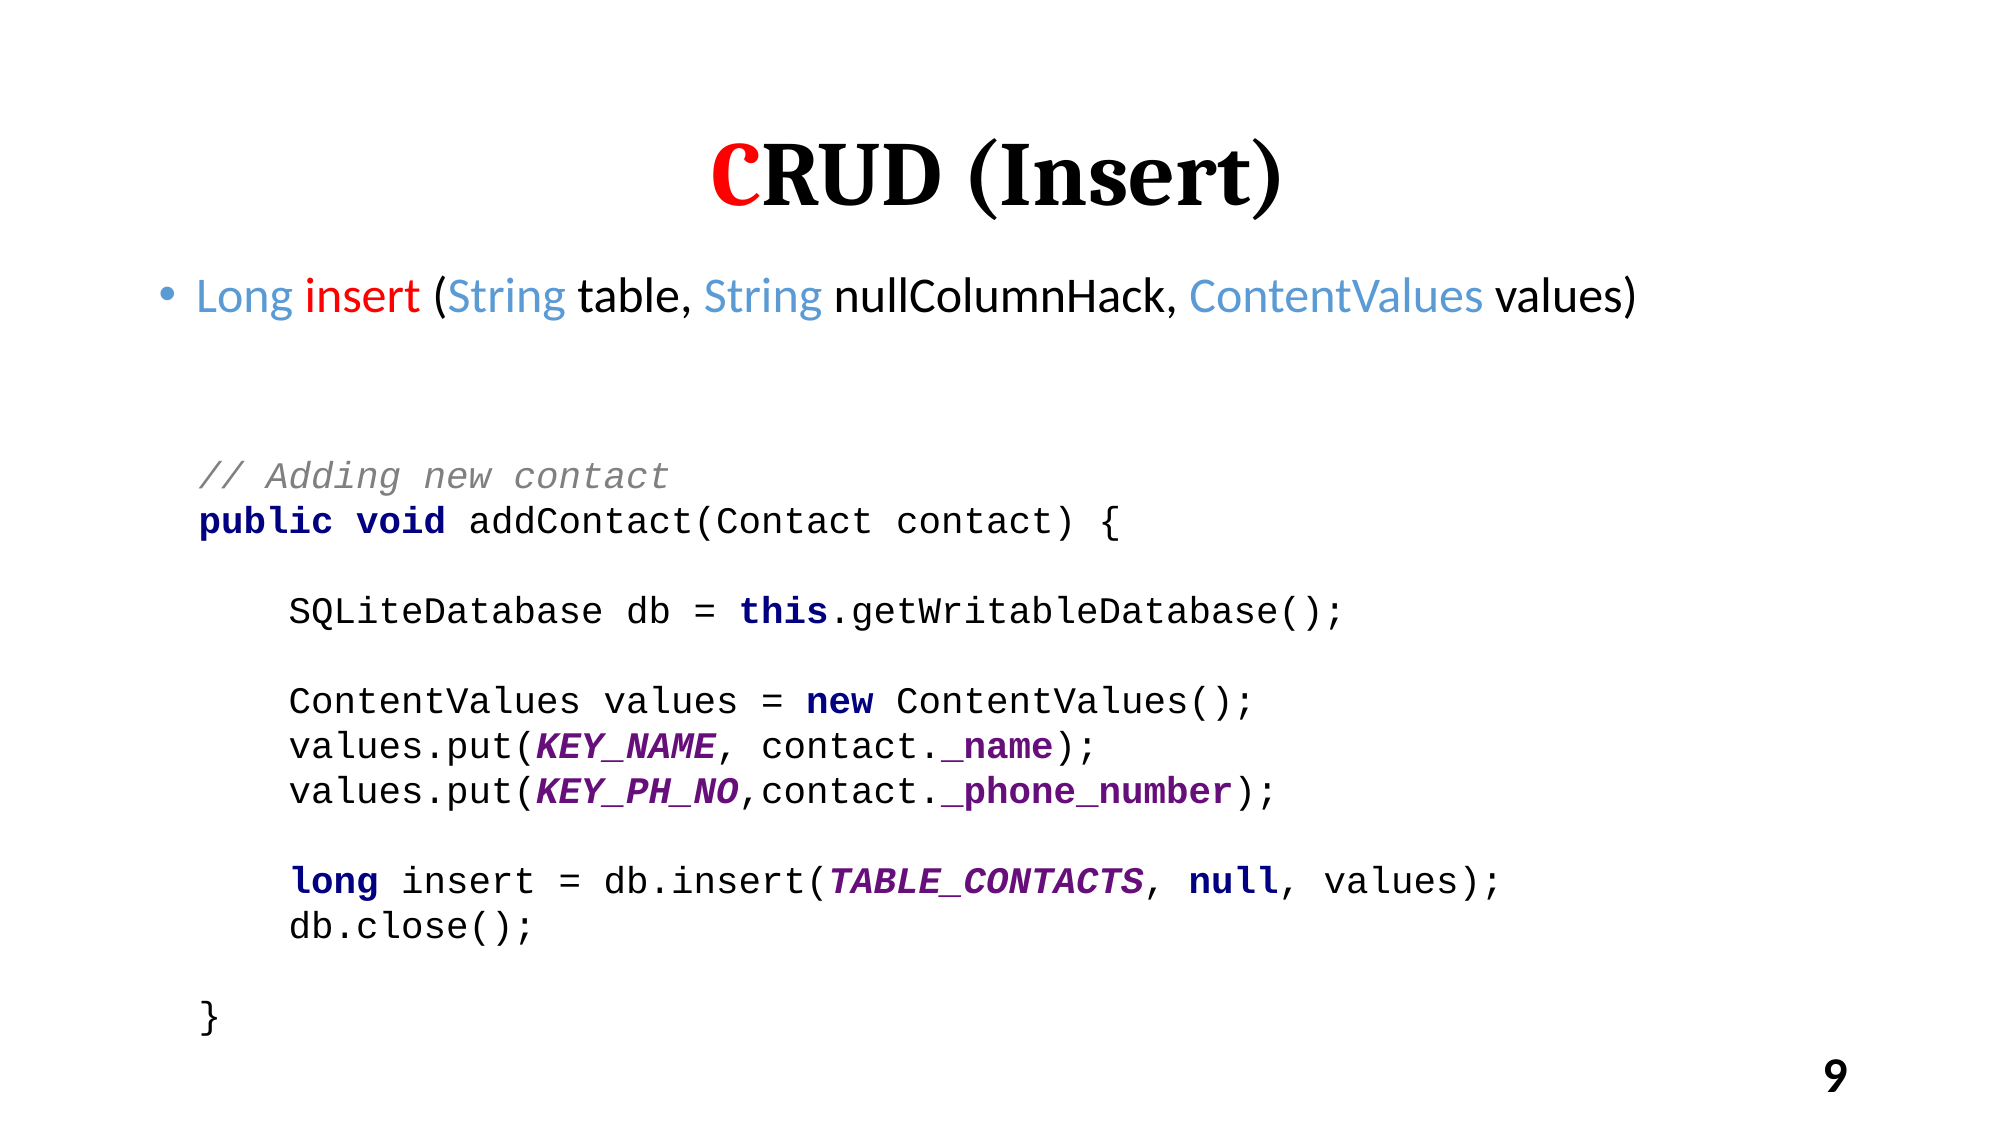

# CRUD (Insert)
Long insert (String table, String nullColumnHack, ContentValues values)
// Adding new contact
public void addContact(Contact contact) {
 SQLiteDatabase db = this.getWritableDatabase();
 ContentValues values = new ContentValues();
 values.put(KEY_NAME, contact._name);
 values.put(KEY_PH_NO,contact._phone_number);
 long insert = db.insert(TABLE_CONTACTS, null, values);
 db.close();
}